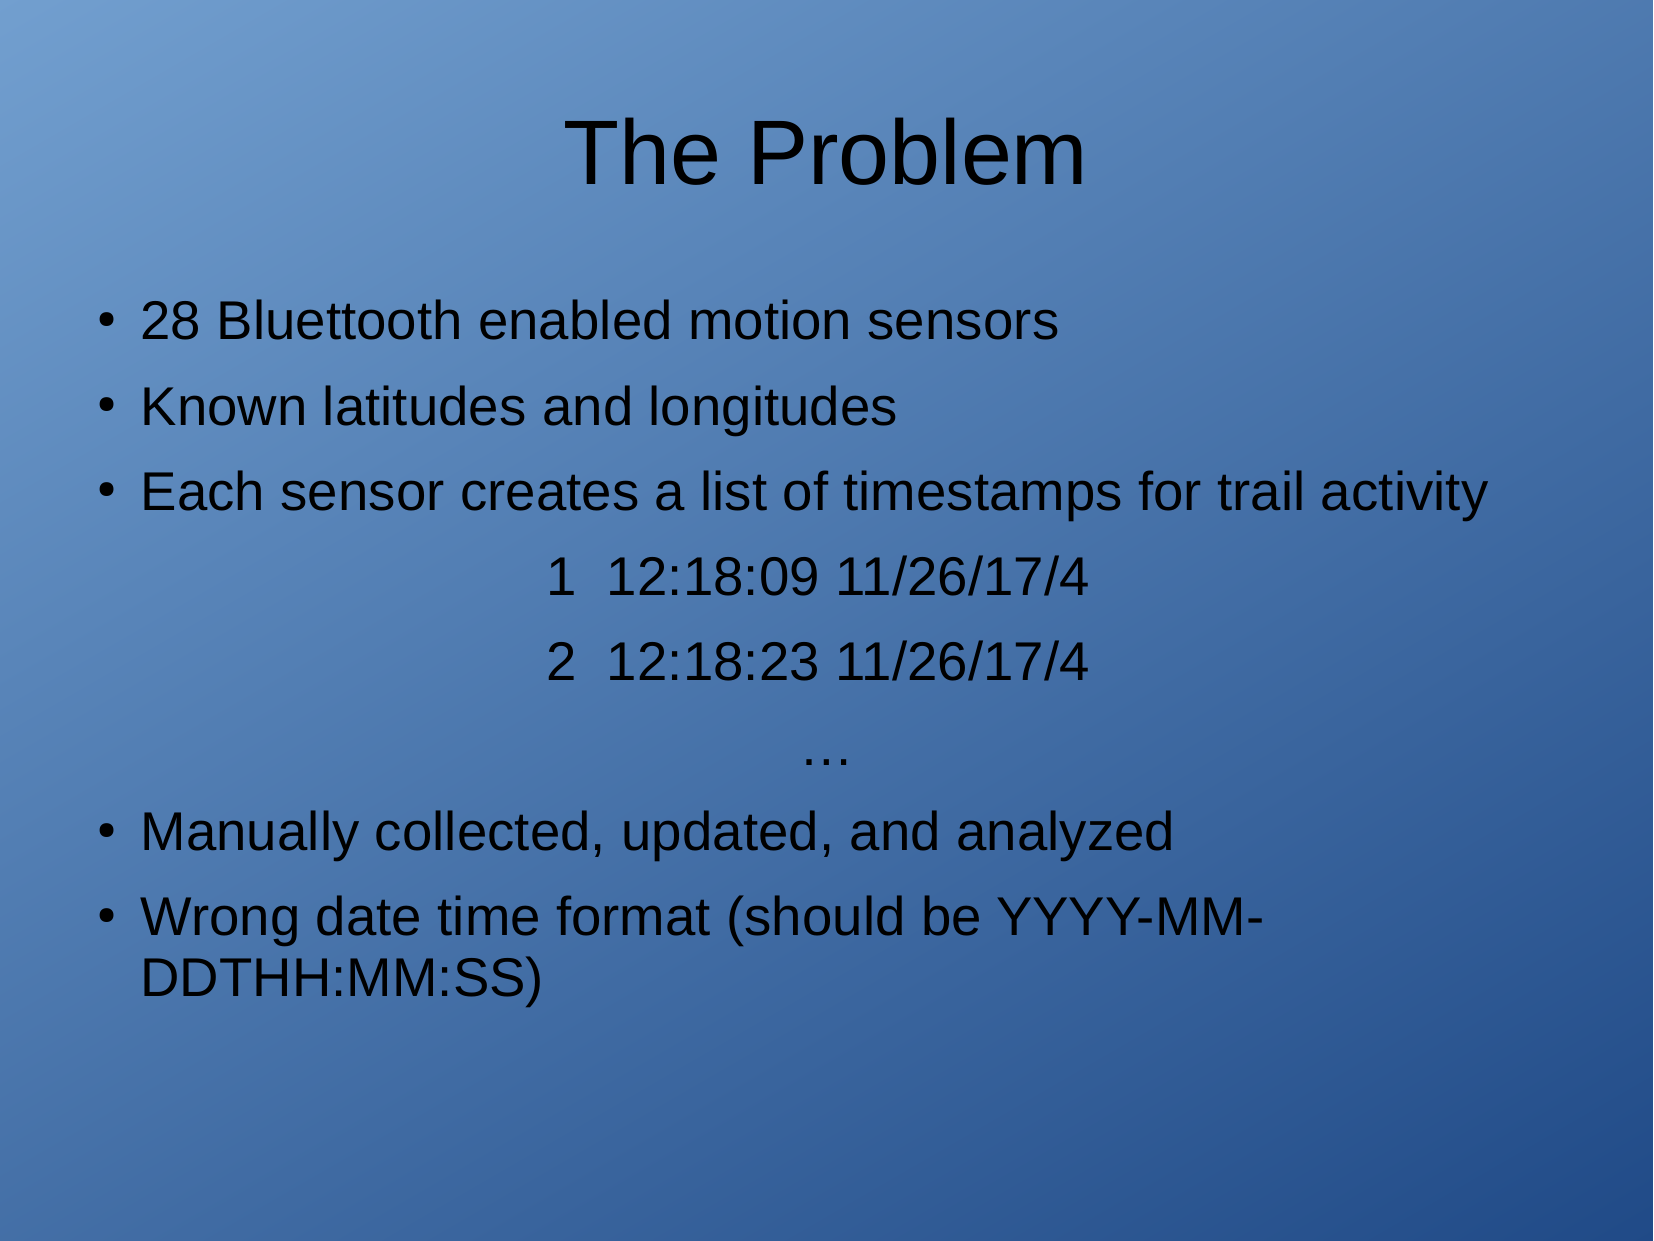

# The Problem
28 Bluettooth enabled motion sensors
Known latitudes and longitudes
Each sensor creates a list of timestamps for trail activity
1 12:18:09 11/26/17/4
2 12:18:23 11/26/17/4
…
Manually collected, updated, and analyzed
Wrong date time format (should be YYYY-MM-DDTHH:MM:SS)